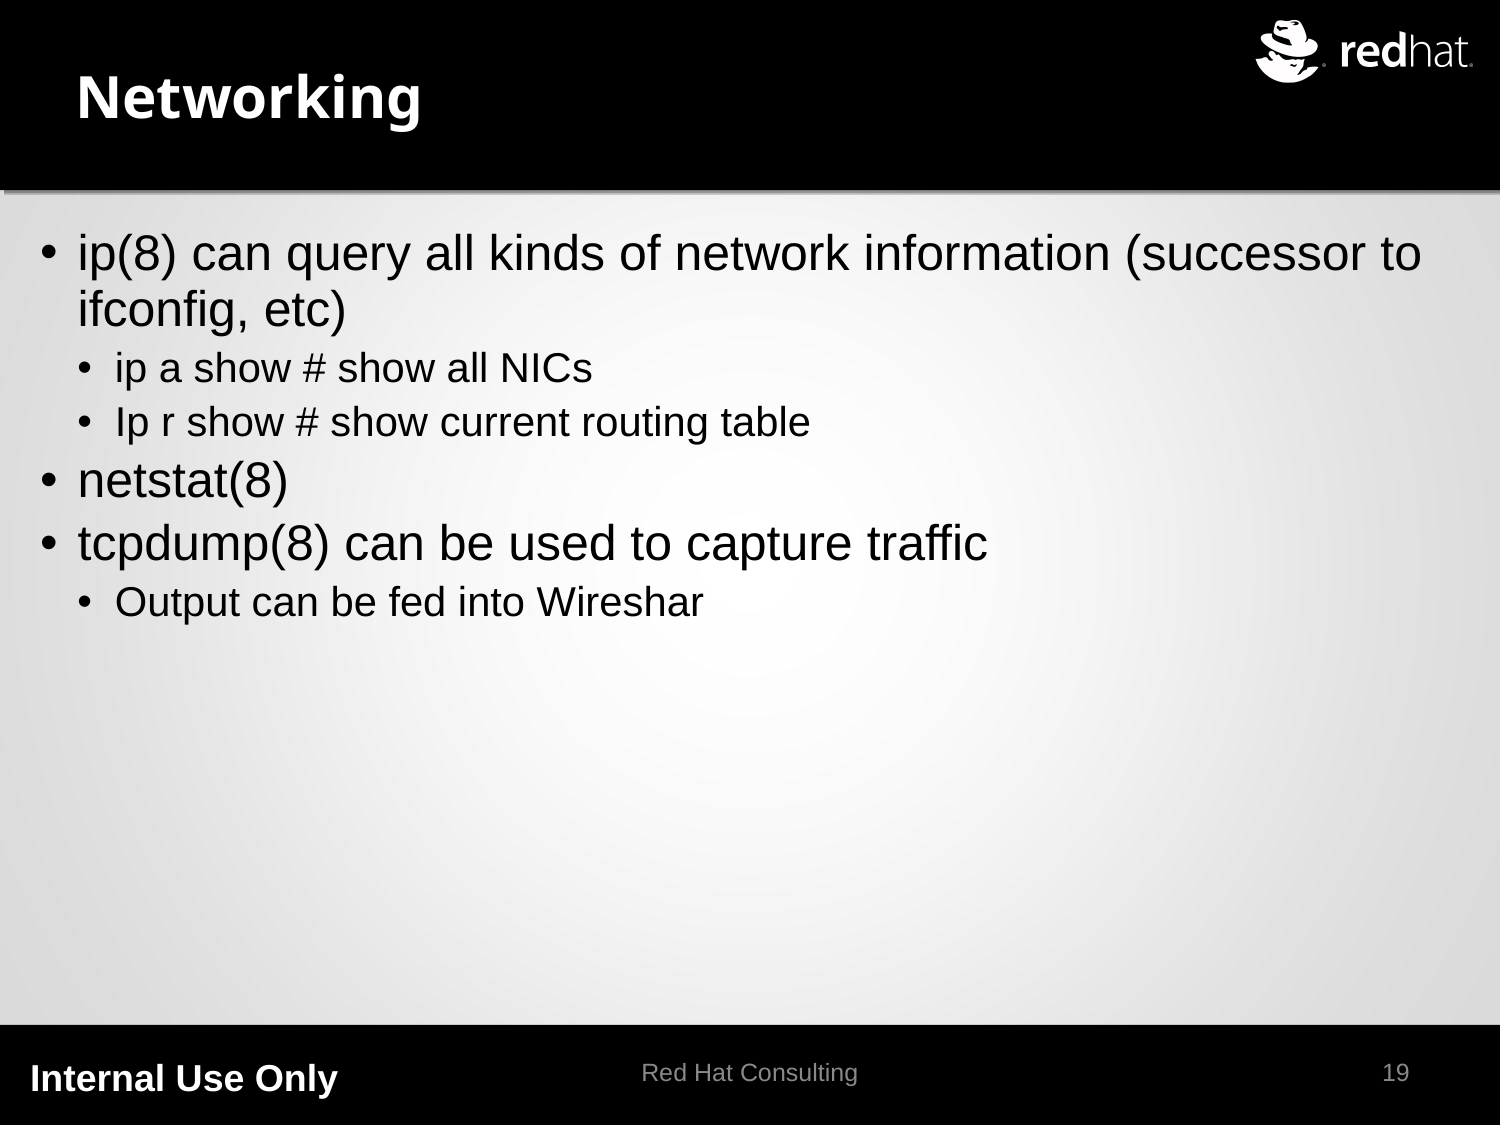

# Networking
ip(8) can query all kinds of network information (successor to ifconfig, etc)
ip a show # show all NICs
Ip r show # show current routing table
netstat(8)
tcpdump(8) can be used to capture traffic
Output can be fed into Wireshar
Red Hat Consulting